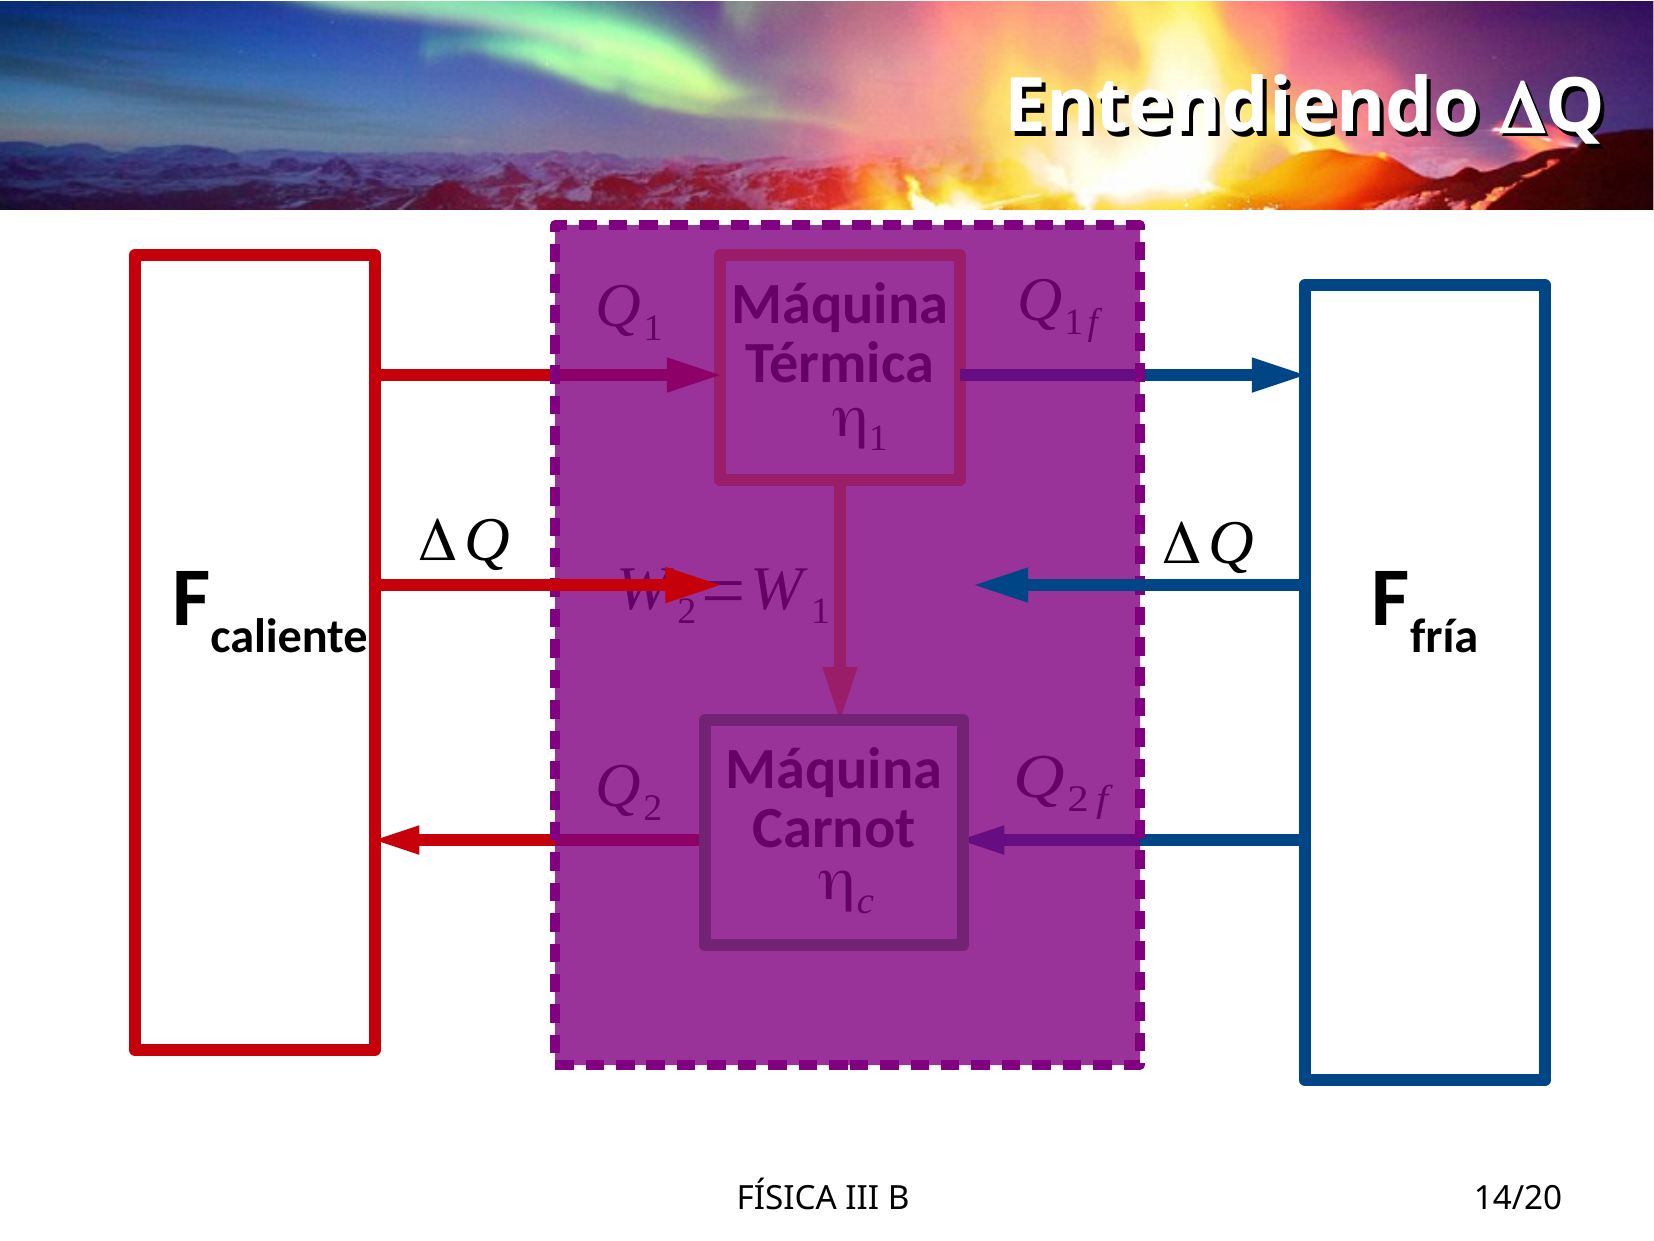

# Entendiendo DQ
Máquina
Térmica
Fcaliente
Ffría
Máquina
Carnot
FÍSICA III B
14